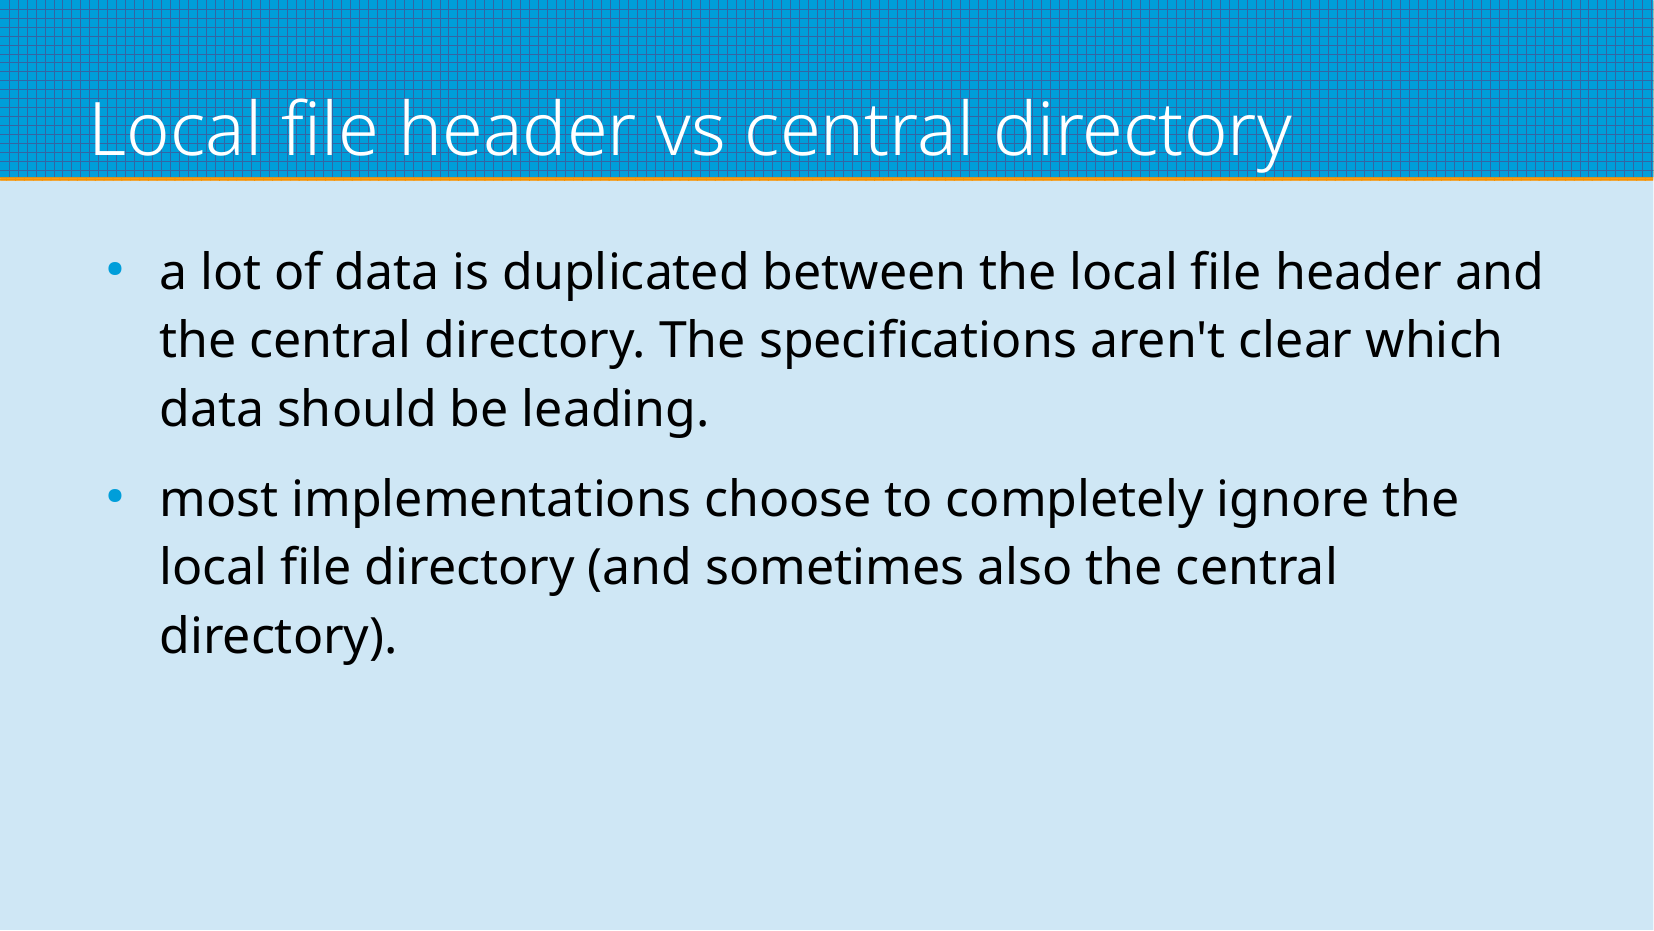

# Local file header vs central directory
a lot of data is duplicated between the local file header and the central directory. The specifications aren't clear which data should be leading.
most implementations choose to completely ignore the local file directory (and sometimes also the central directory).